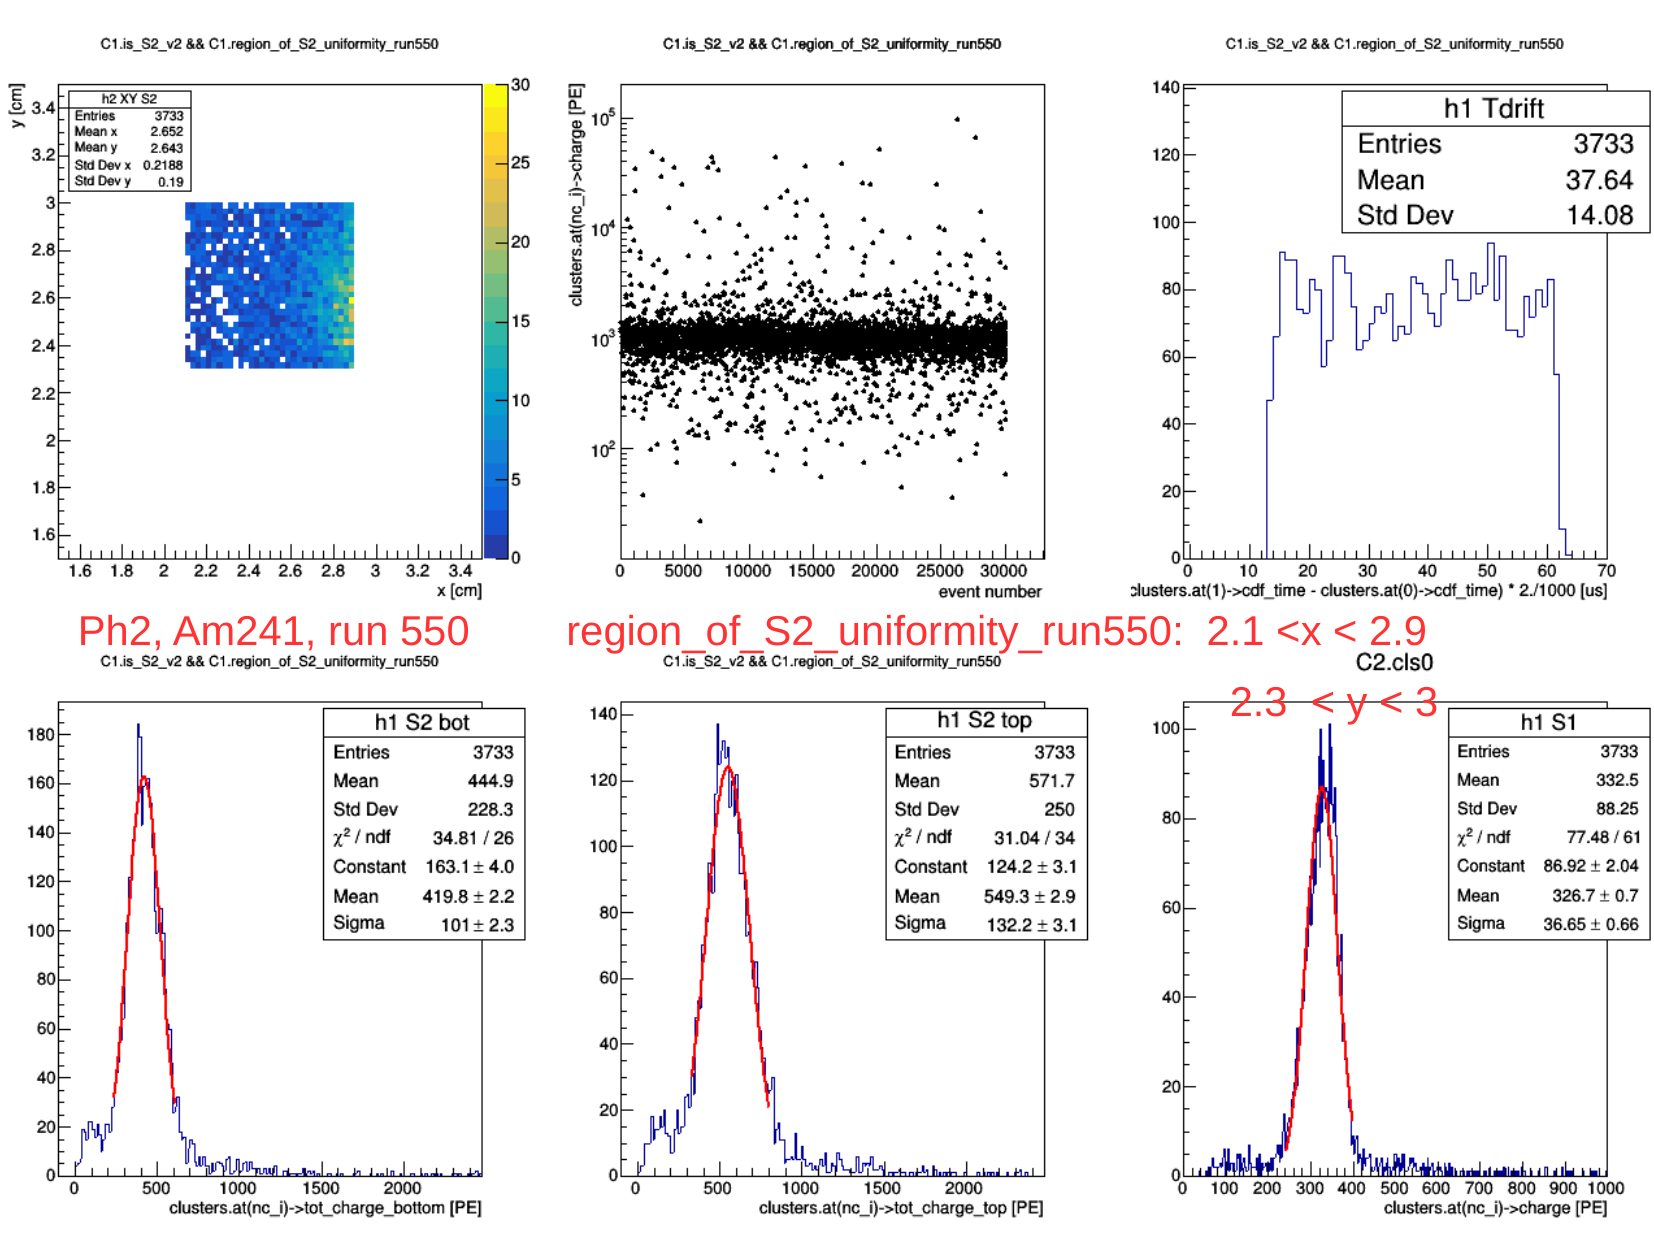

region_of_S2_uniformity_run550: 2.1 <x < 2.9
									2.3 < y < 3
Ph2, Am241, run 550